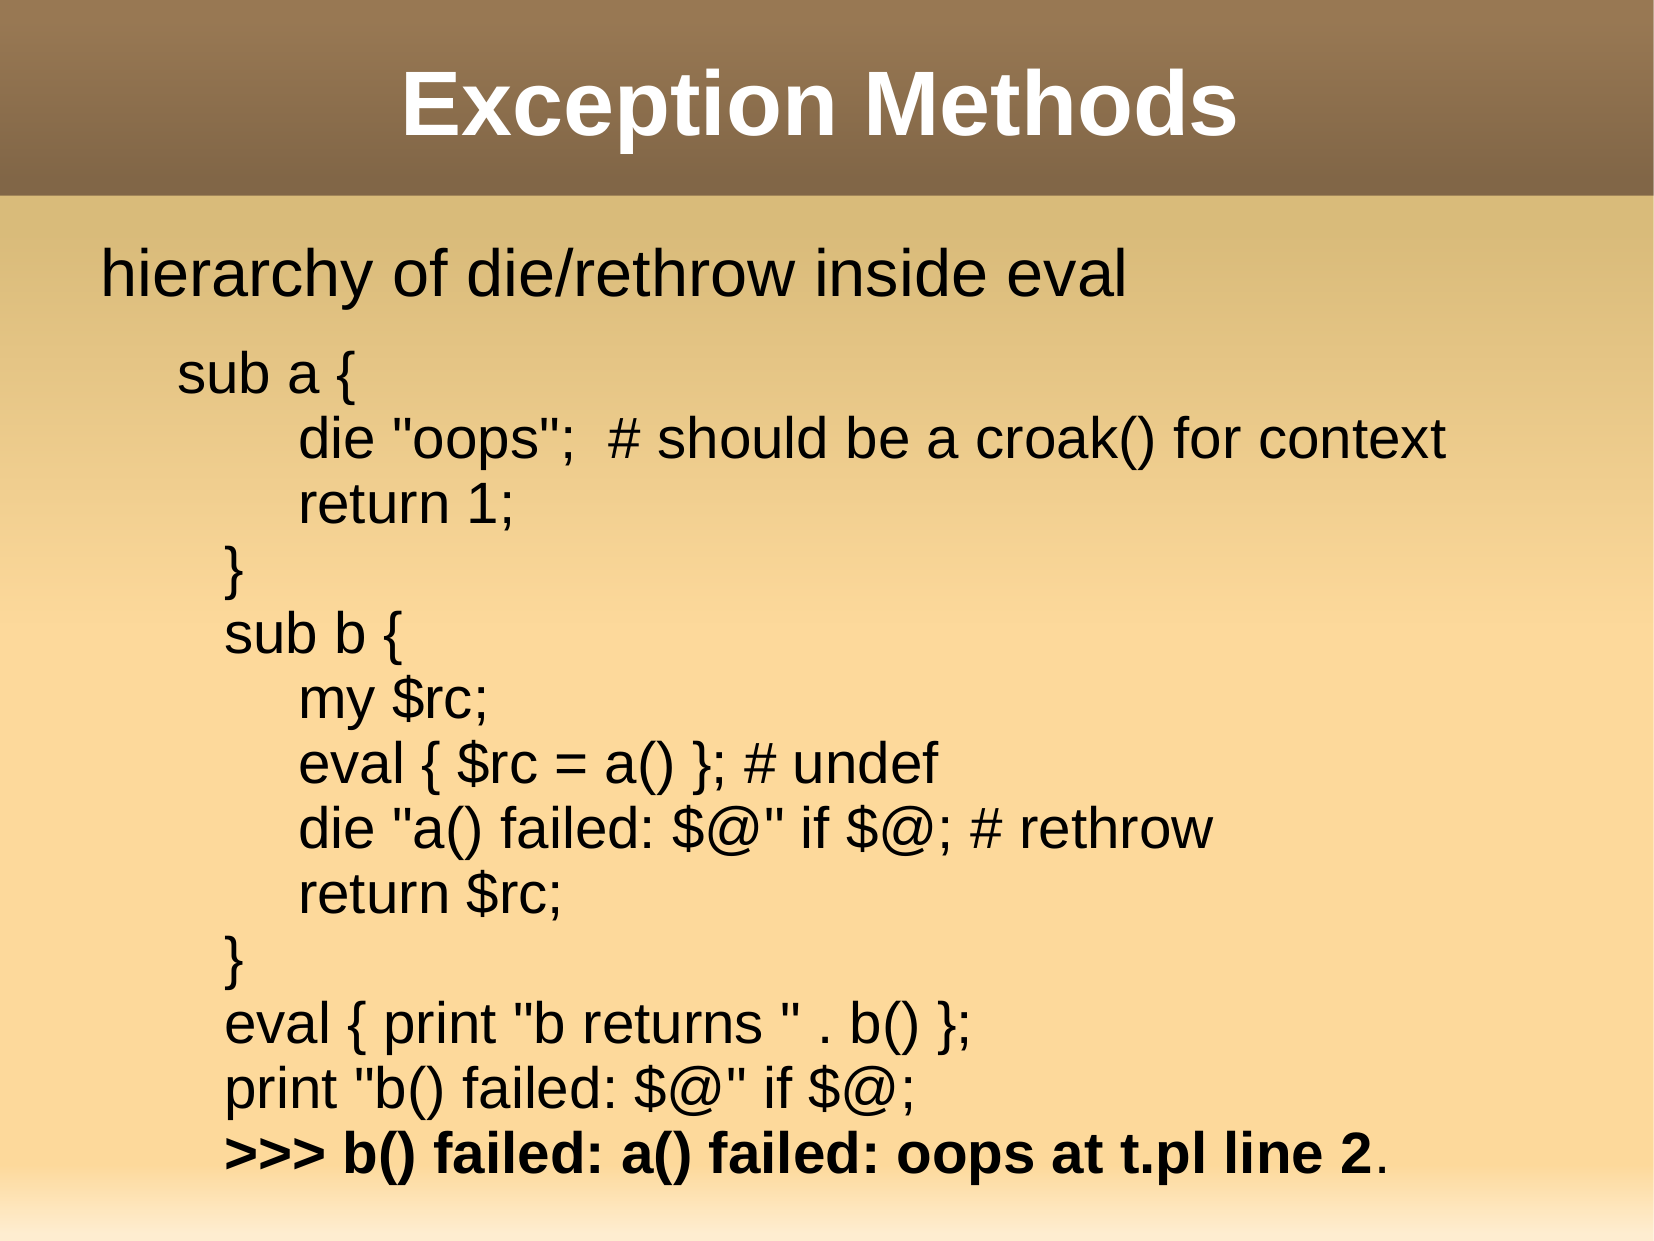

# Exception Methods
hierarchy of die/rethrow inside eval
sub a {
	die "oops"; # should be a croak() for context
	return 1;
}
sub b {
	my $rc;
	eval { $rc = a() }; # undef
	die "a() failed: $@" if $@; # rethrow
	return $rc;
}
eval { print "b returns " . b() };
print "b() failed: $@" if $@;
>>> b() failed: a() failed: oops at t.pl line 2.